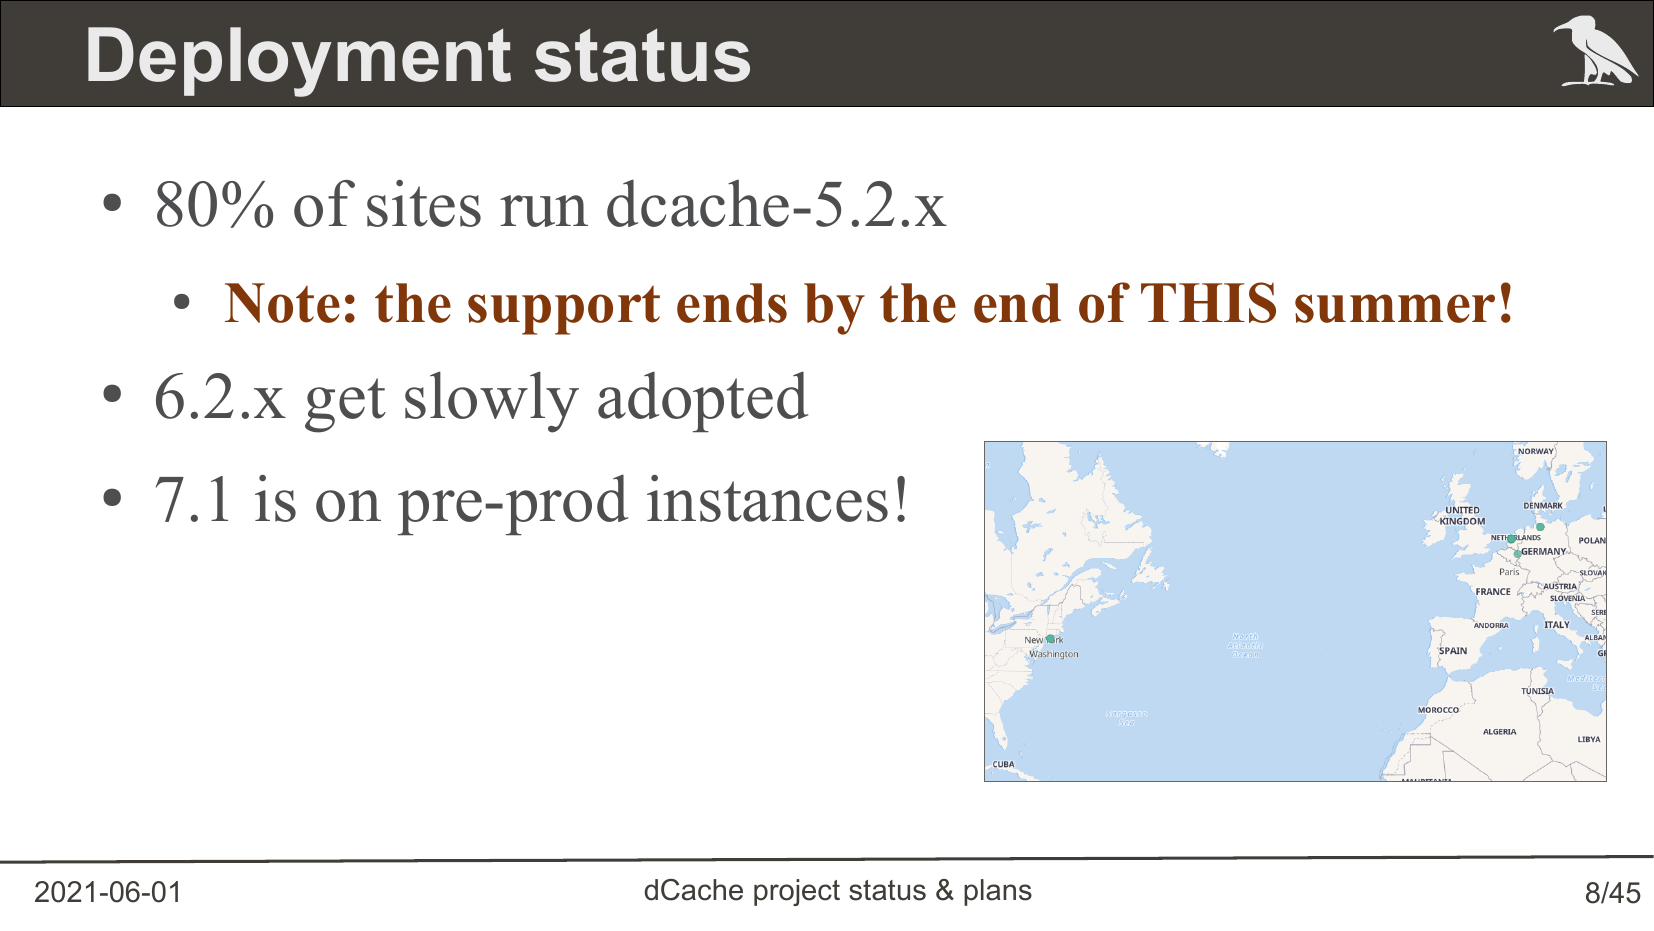

# Deployment status
80% of sites run dcache-5.2.x
Note: the support ends by the end of THIS summer!
6.2.x get slowly adopted
7.1 is on pre-prod instances!
dCache project status & plans
2021-06-01
8